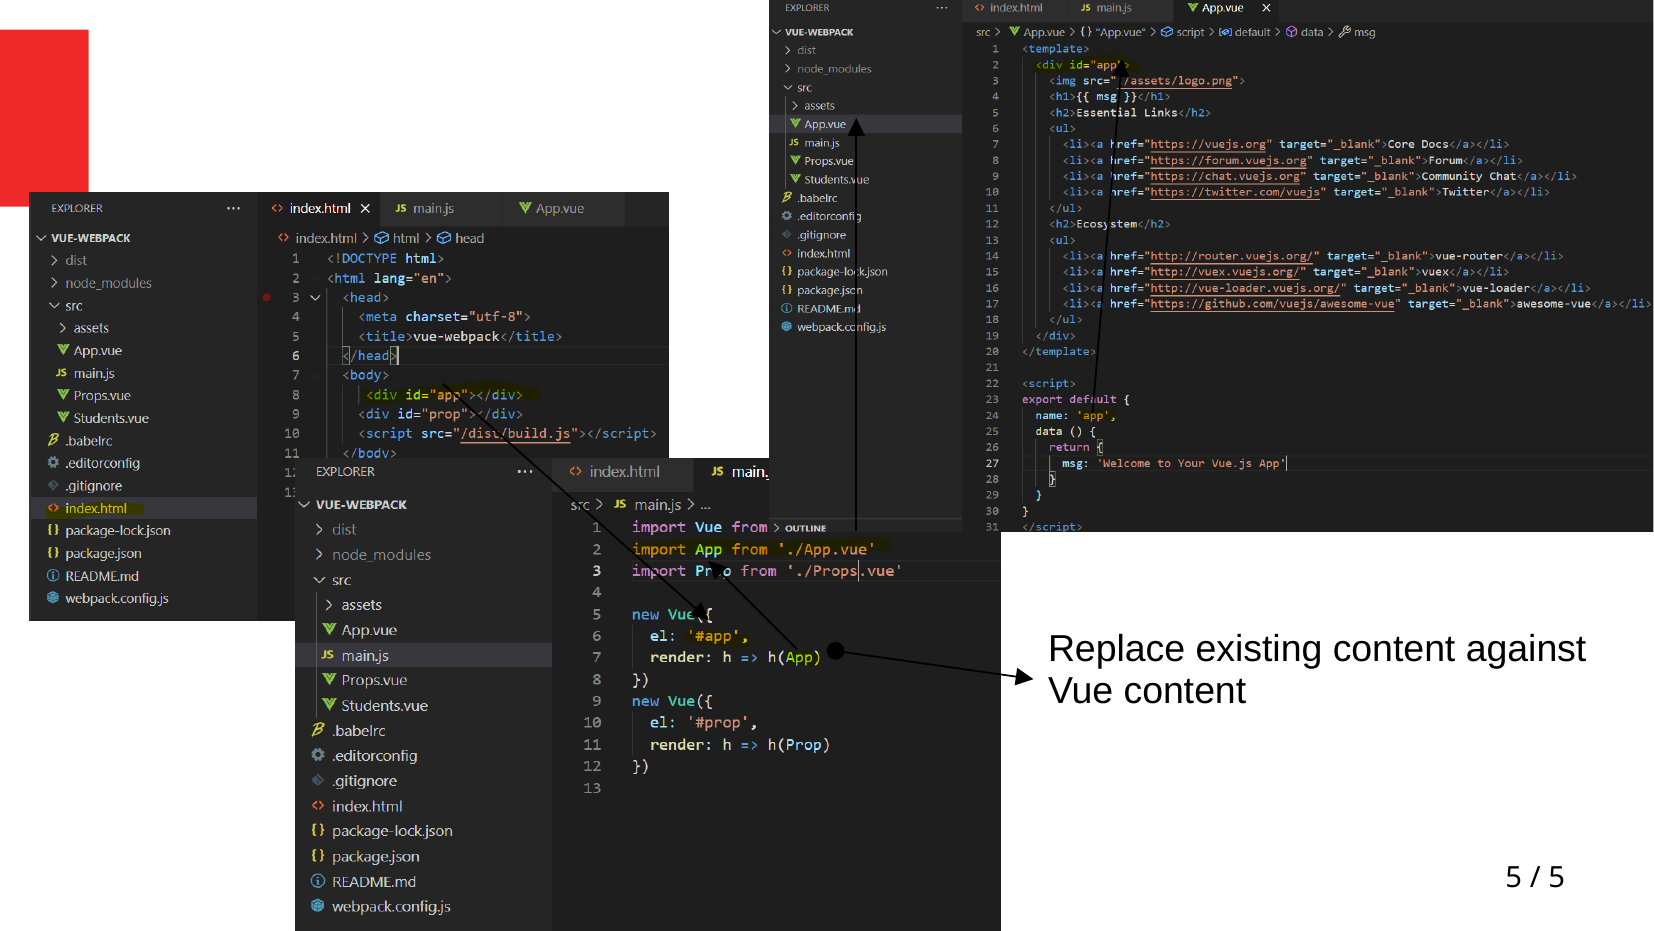

Replace existing content against Vue content
5